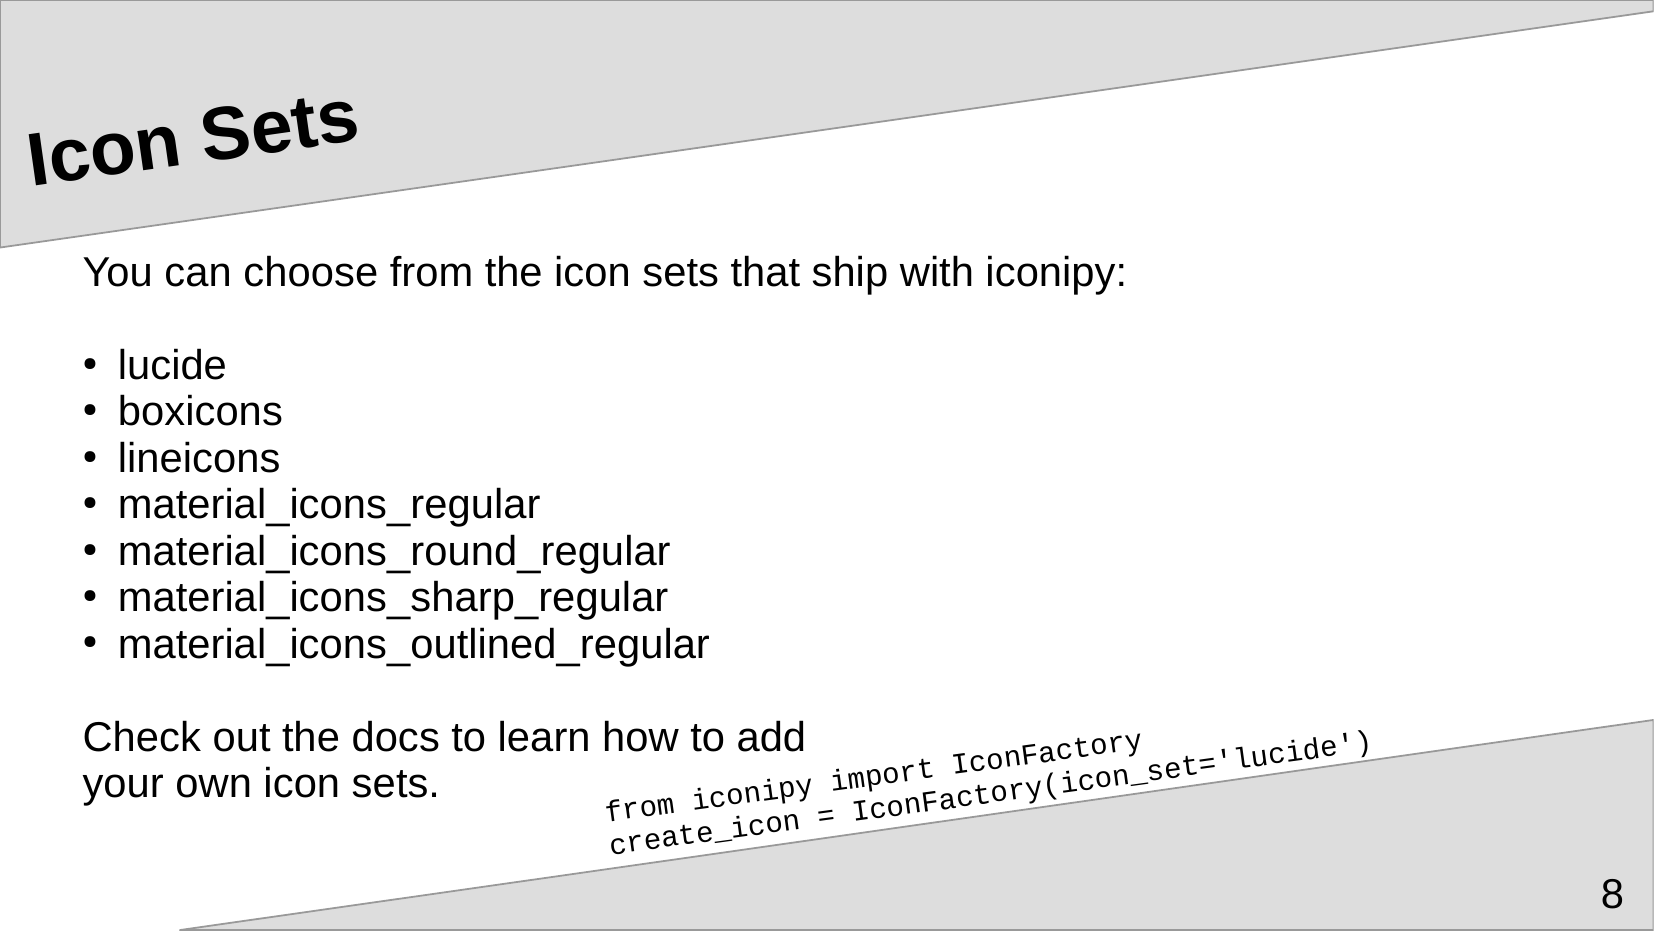

# Icon Sets
You can choose from the icon sets that ship with iconipy:
lucide
boxicons
lineicons
material_icons_regular
material_icons_round_regular
material_icons_sharp_regular
material_icons_outlined_regular
Check out the docs to learn how to add
your own icon sets.
from iconipy import IconFactory
create_icon = IconFactory(icon_set='lucide')
8